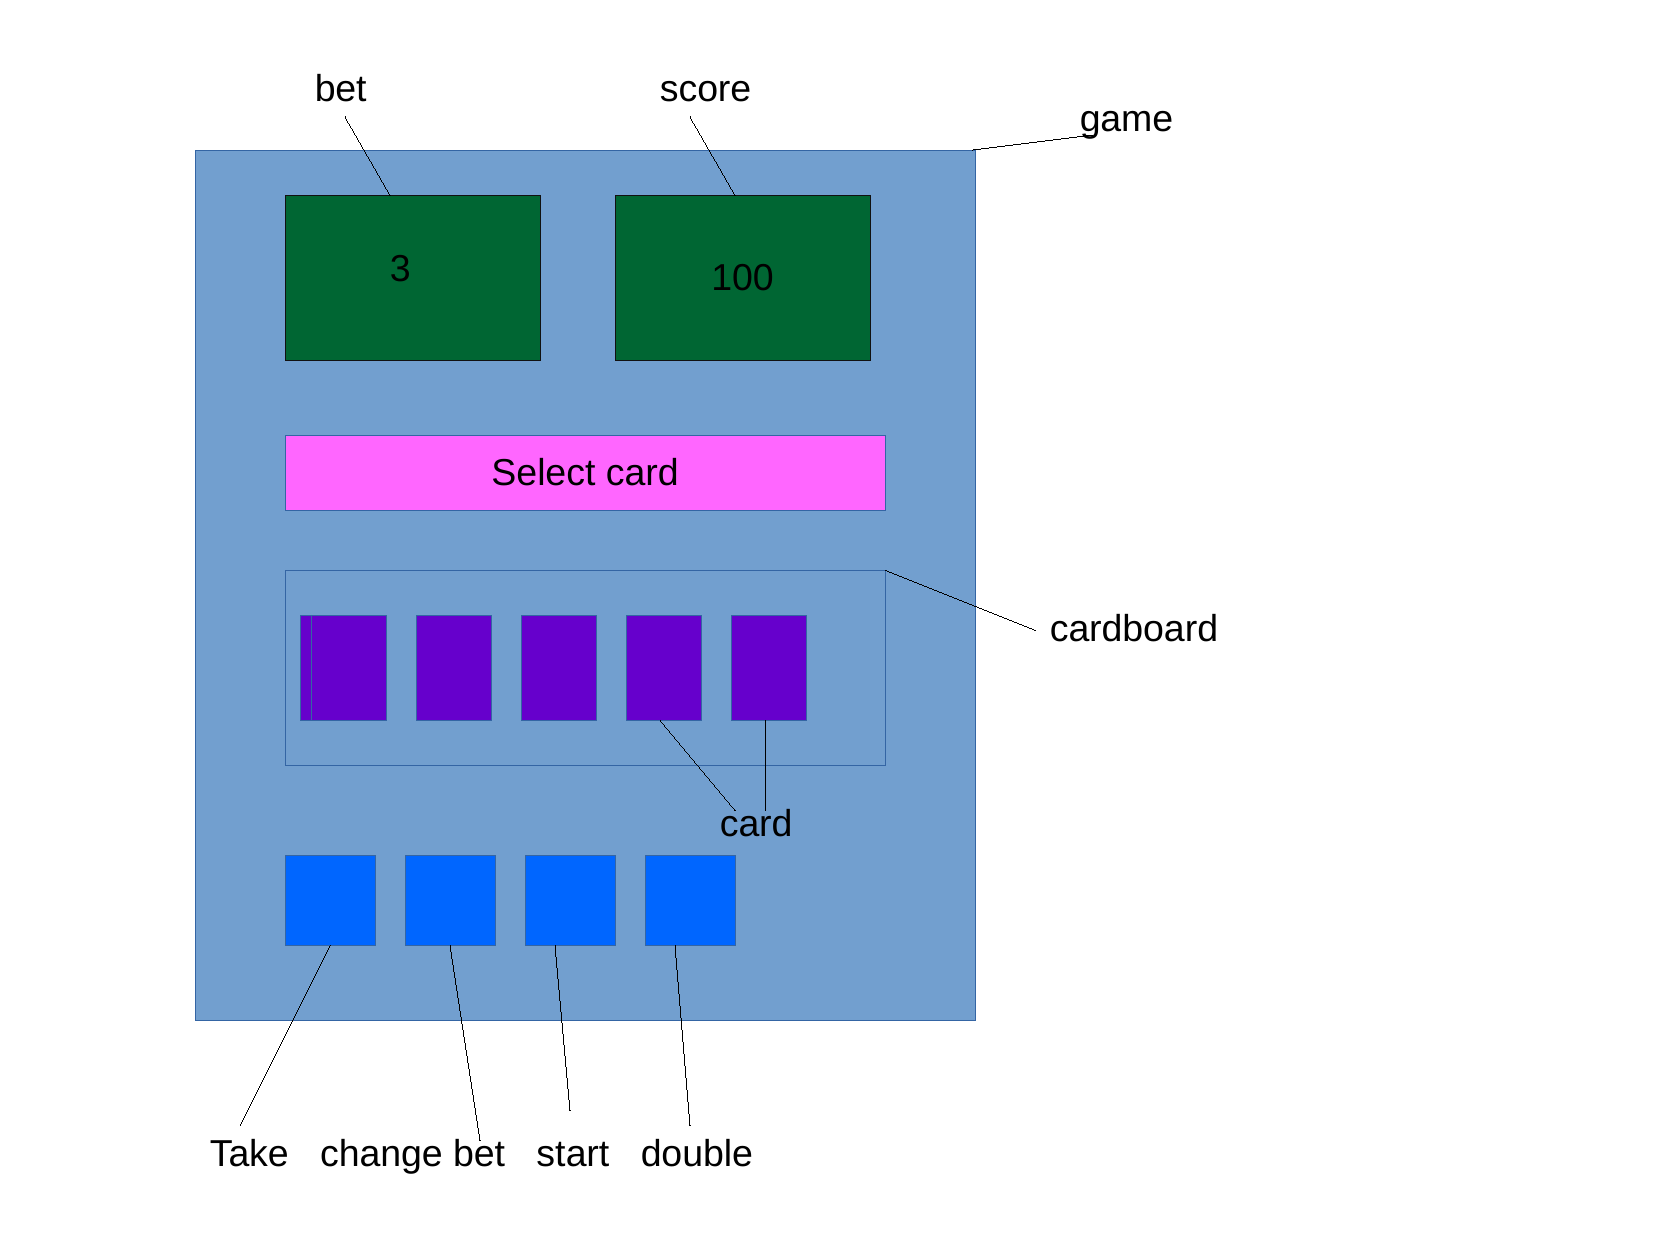

bet
score
game
100
3
Select card
cardboard
card
Take change bet start double